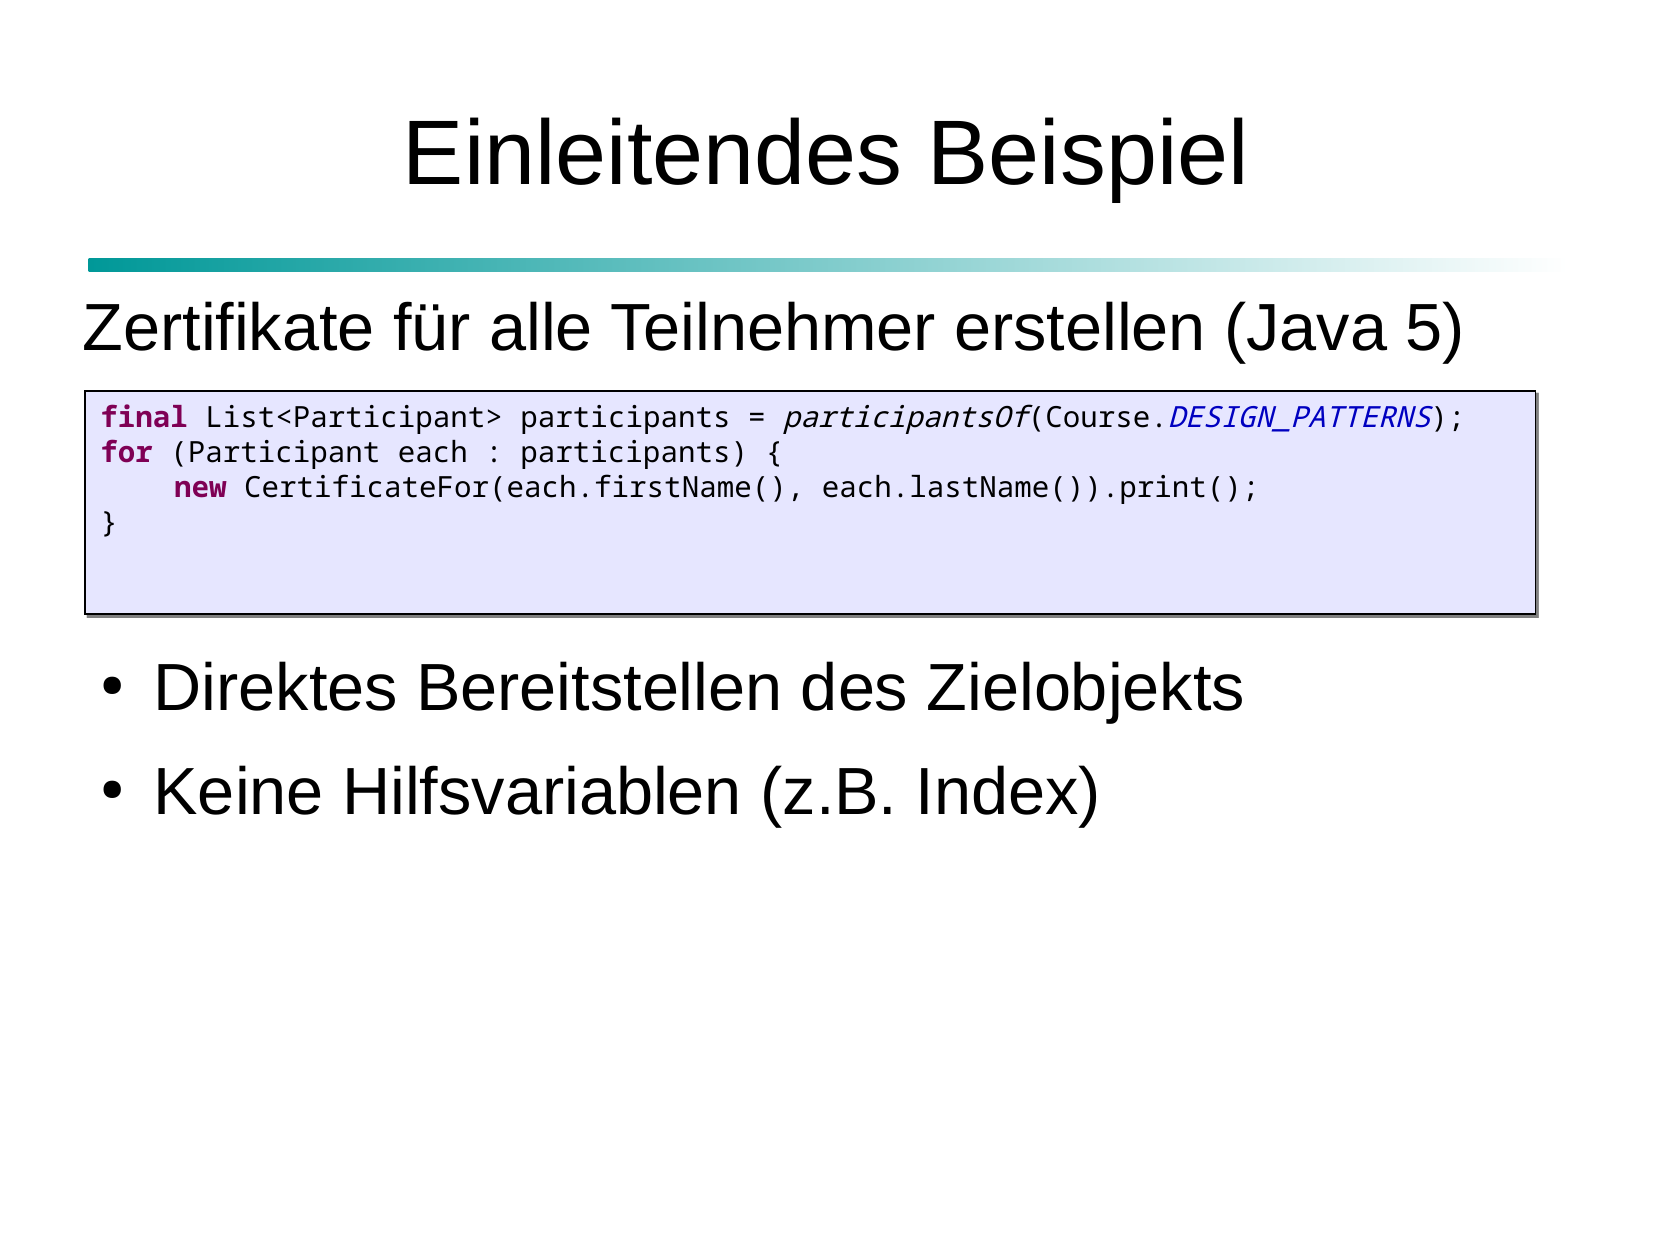

# Einleitendes Beispiel
Zertifikate für alle Teilnehmer erstellen (Java 5)
final List<Participant> participants = participantsOf(Course.DESIGN_PATTERNS);
for (Participant each : participants) {
	new CertificateFor(each.firstName(), each.lastName()).print();
}
Direktes Bereitstellen des Zielobjekts
Keine Hilfsvariablen (z.B. Index)